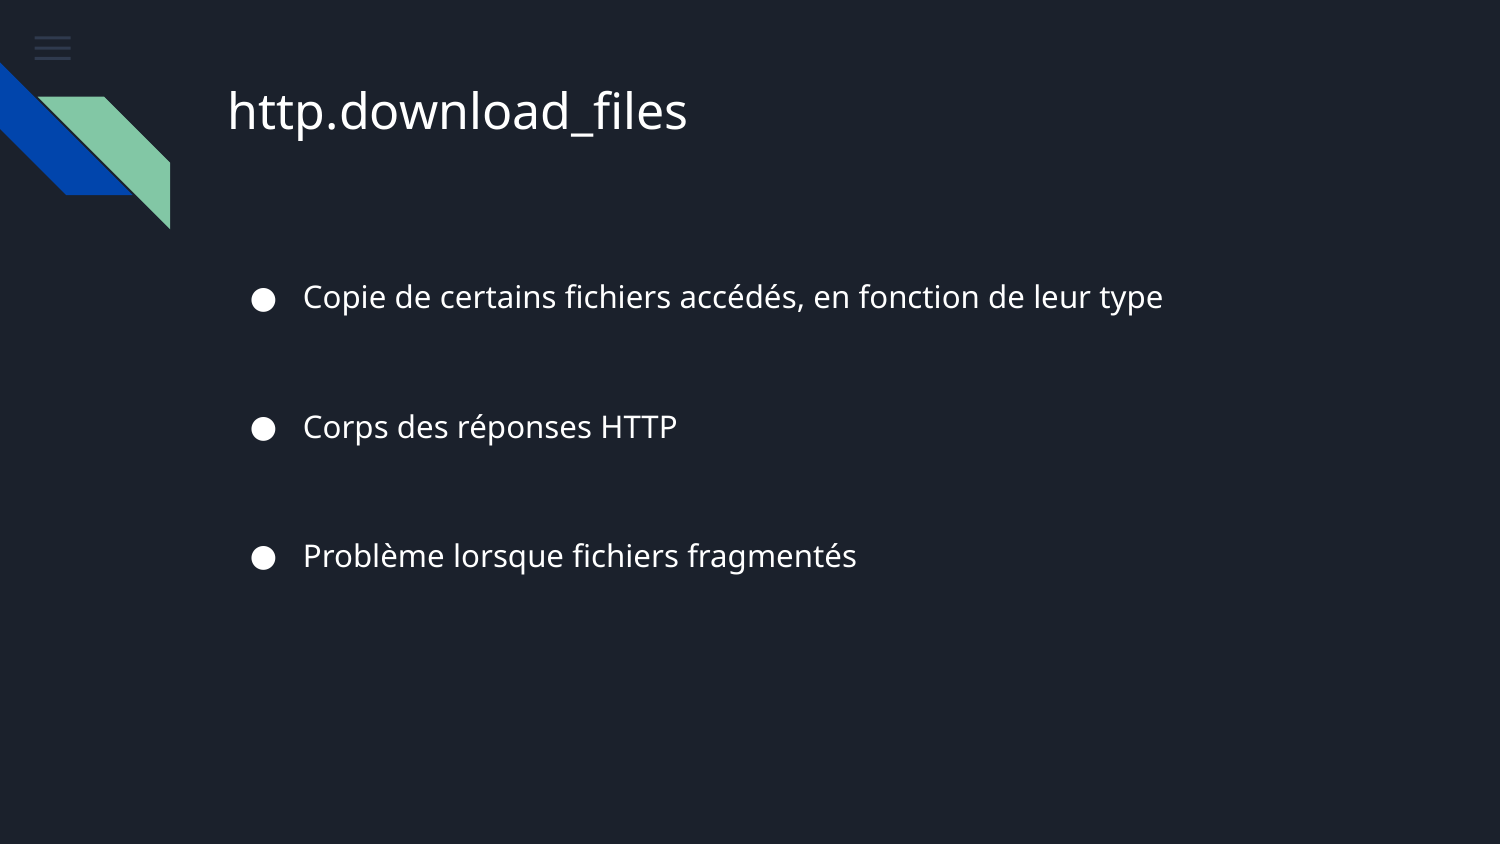

# http.download_files
Copie de certains fichiers accédés, en fonction de leur type
Corps des réponses HTTP
Problème lorsque fichiers fragmentés